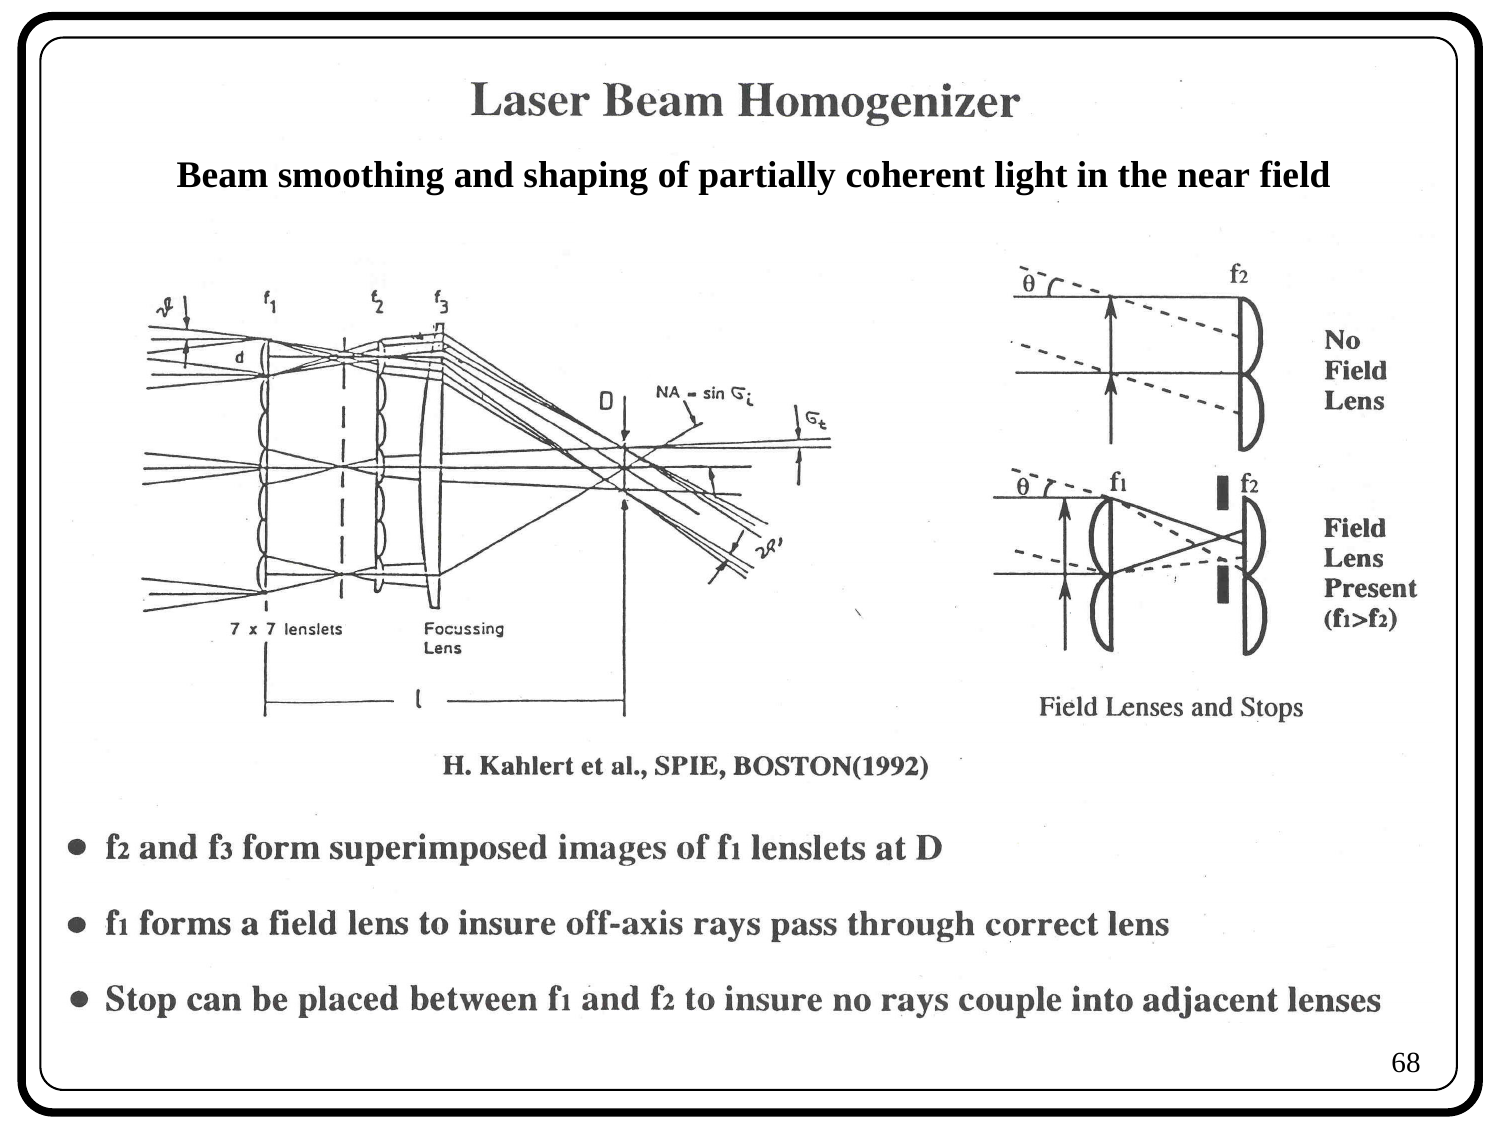

#
Beam smoothing and shaping of partially coherent light in the near field